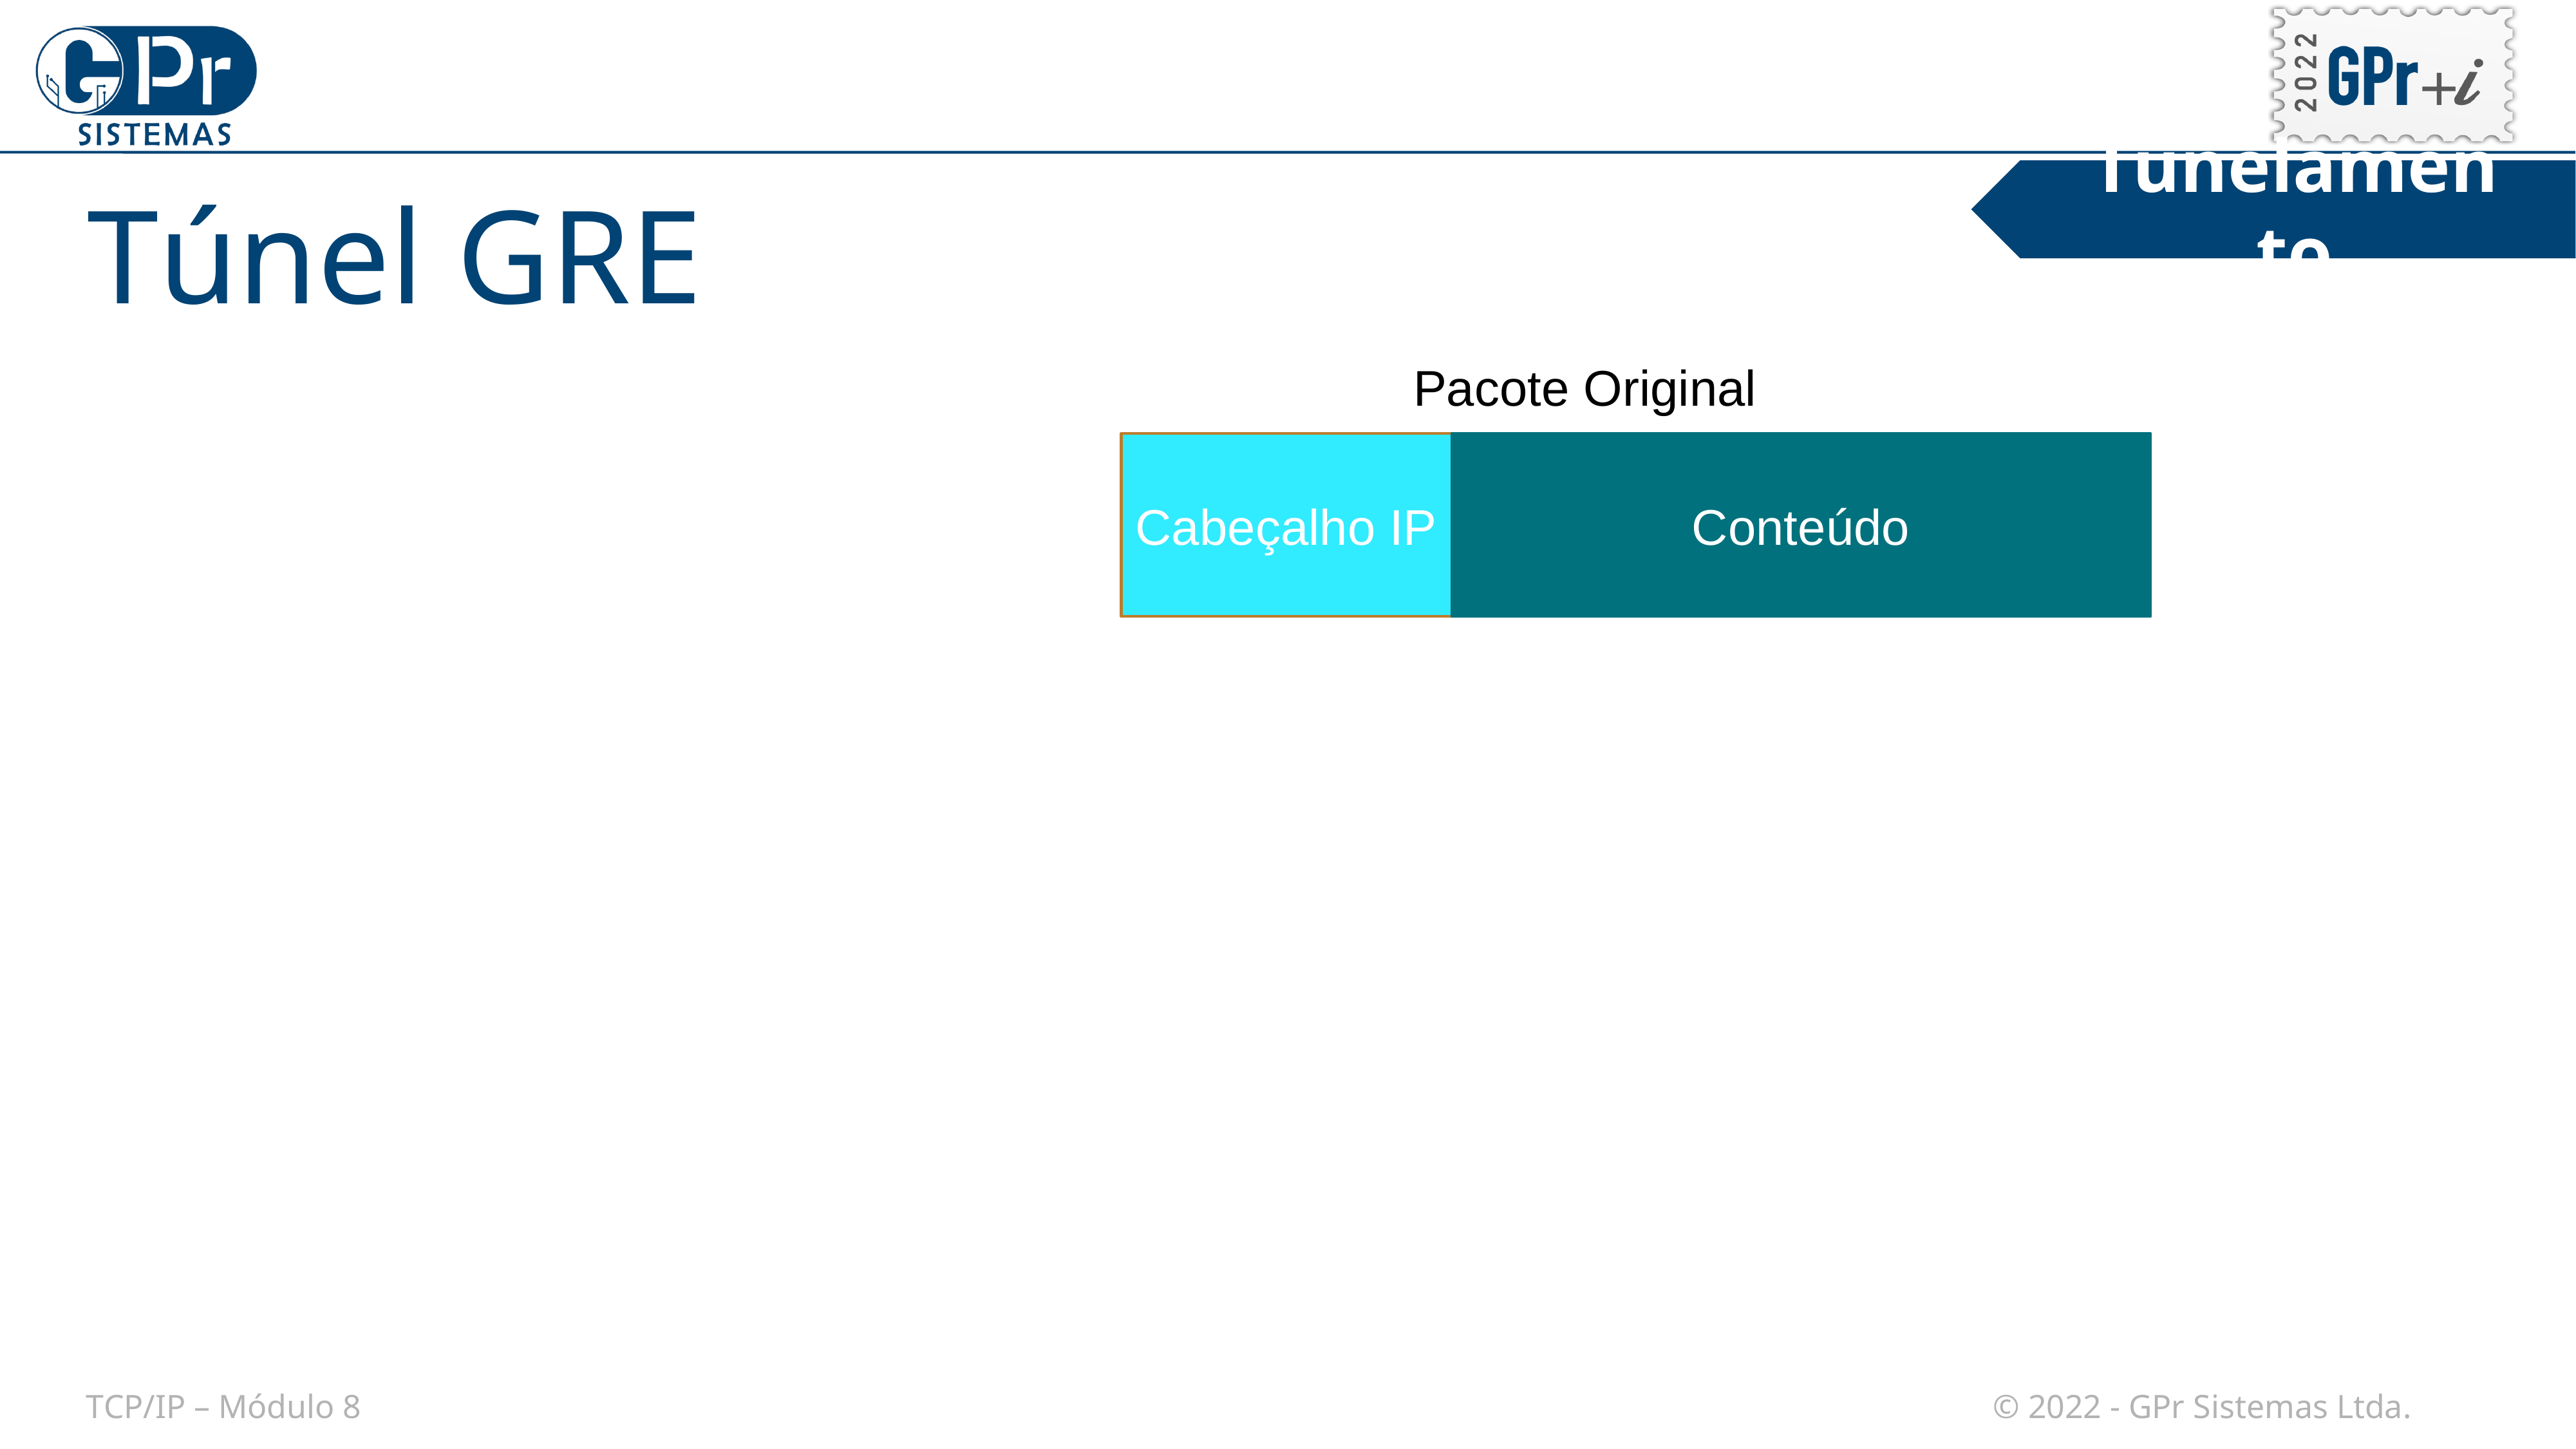

Tunelamento
# Túnel GRE
Pacote Original
Cabeçalho IP
Conteúdo